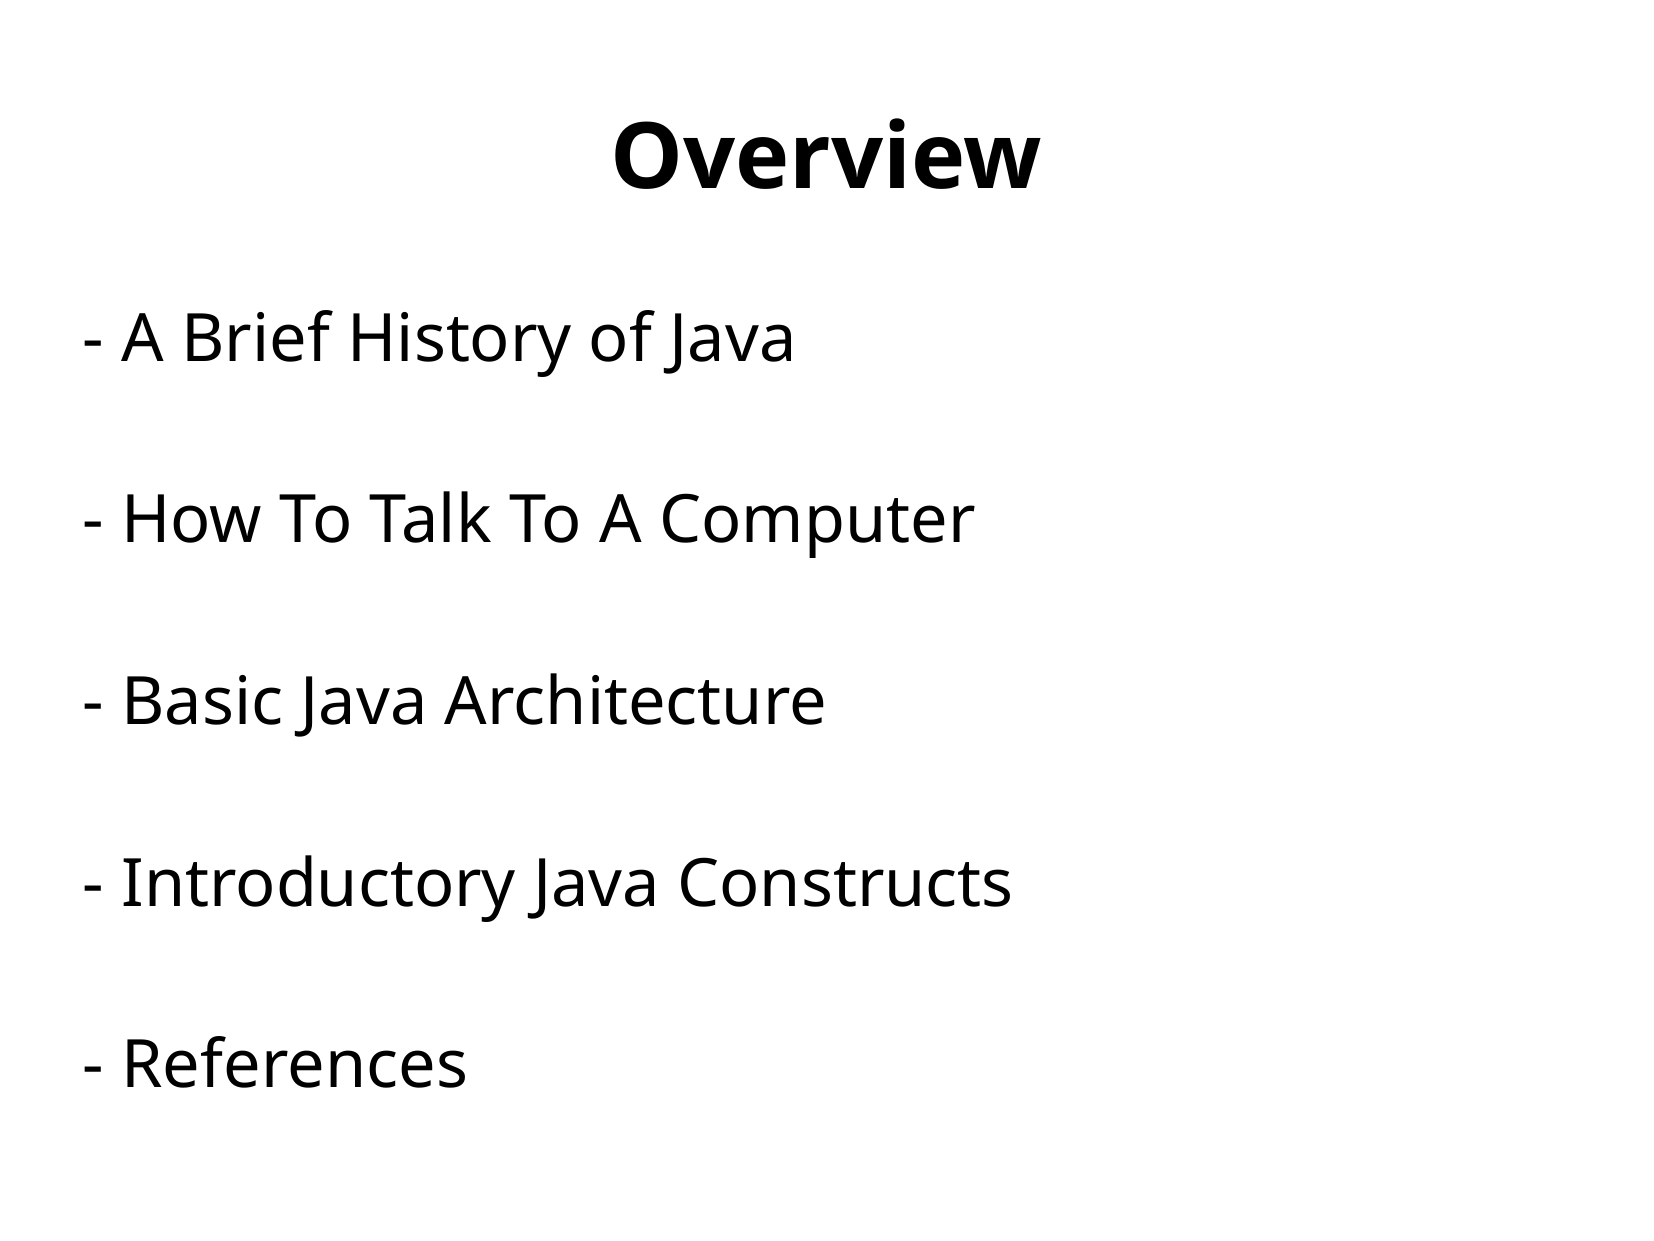

# Overview
- A Brief History of Java
- How To Talk To A Computer
- Basic Java Architecture
- Introductory Java Constructs
- References